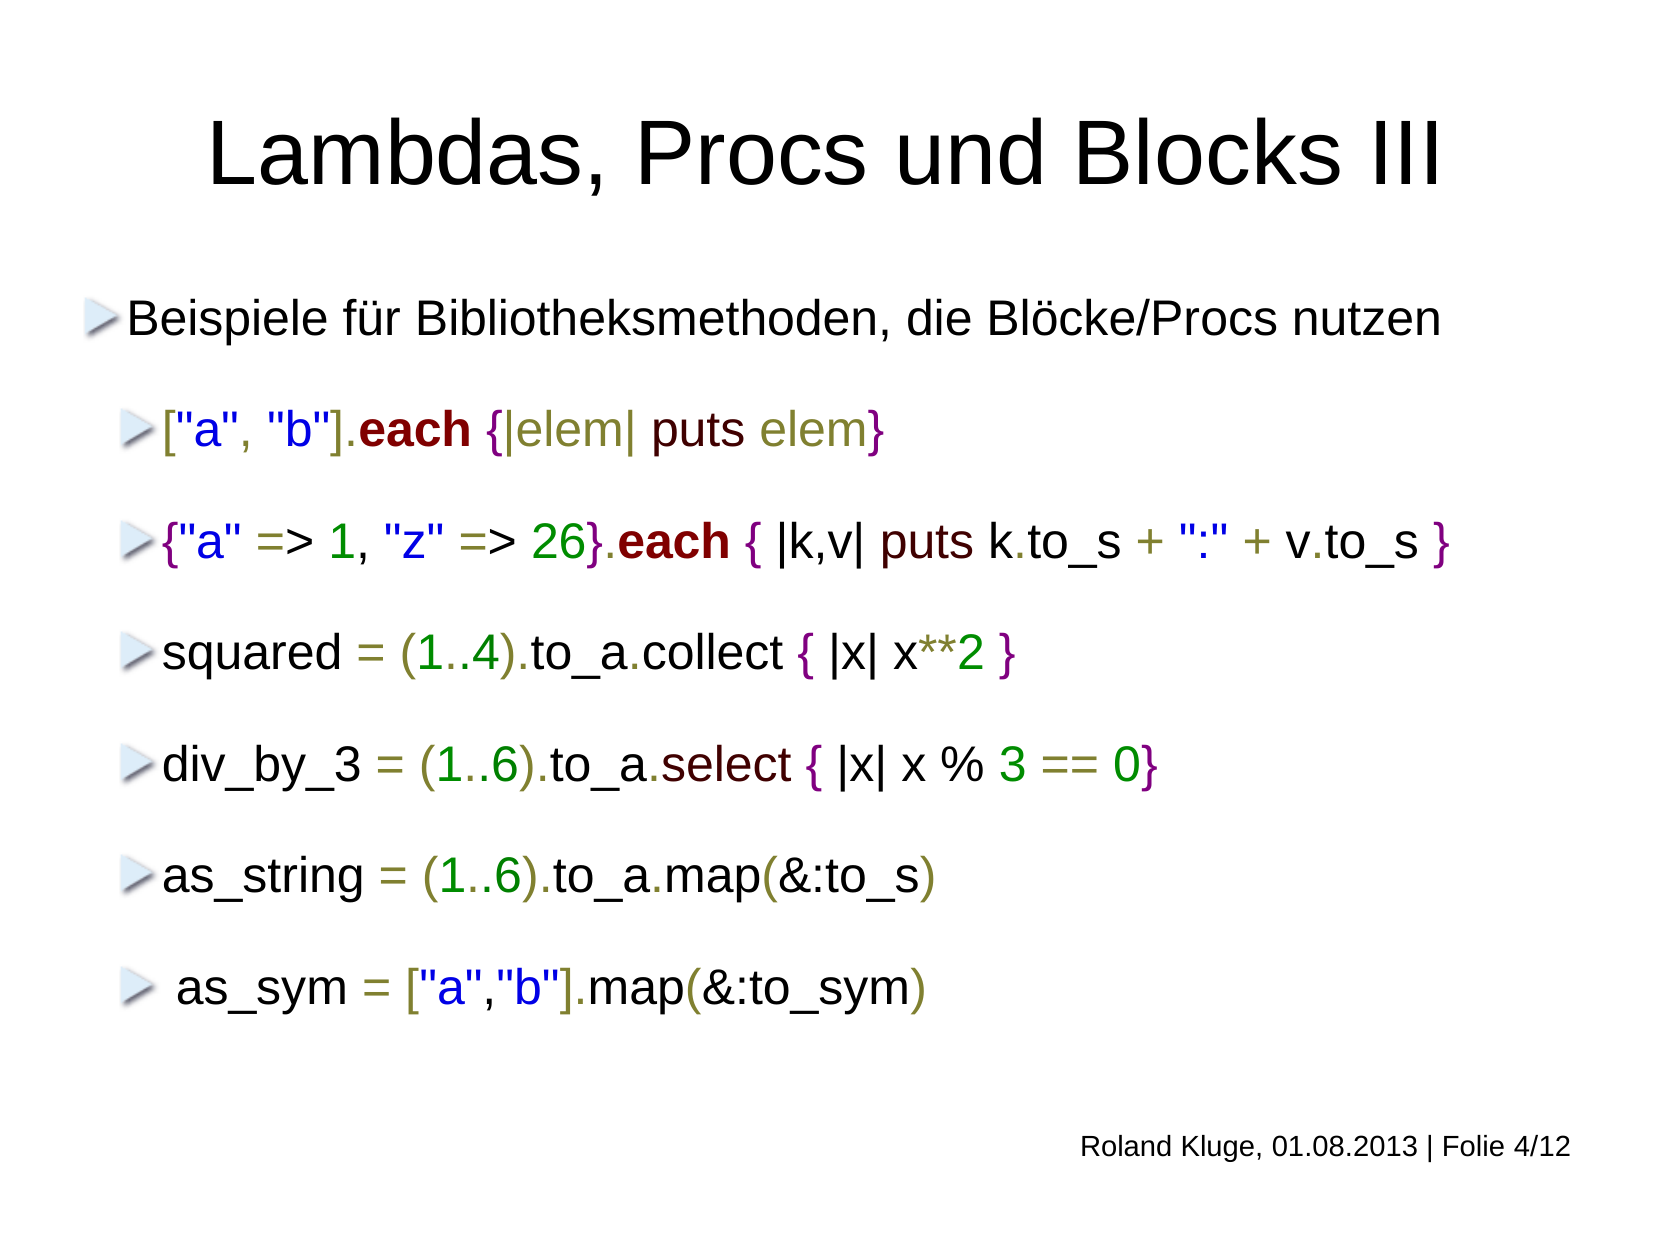

# Lambdas, Procs und Blocks III
Beispiele für Bibliotheksmethoden, die Blöcke/Procs nutzen
["a", "b"].each {|elem| puts elem}
{"a" => 1, "z" => 26}.each { |k,v| puts k.to_s + ":" + v.to_s }
squared = (1..4).to_a.collect { |x| x**2 }
div_by_3 = (1..6).to_a.select { |x| x % 3 == 0}
as_string = (1..6).to_a.map(&:to_s)
 as_sym = ["a","b"].map(&:to_sym)